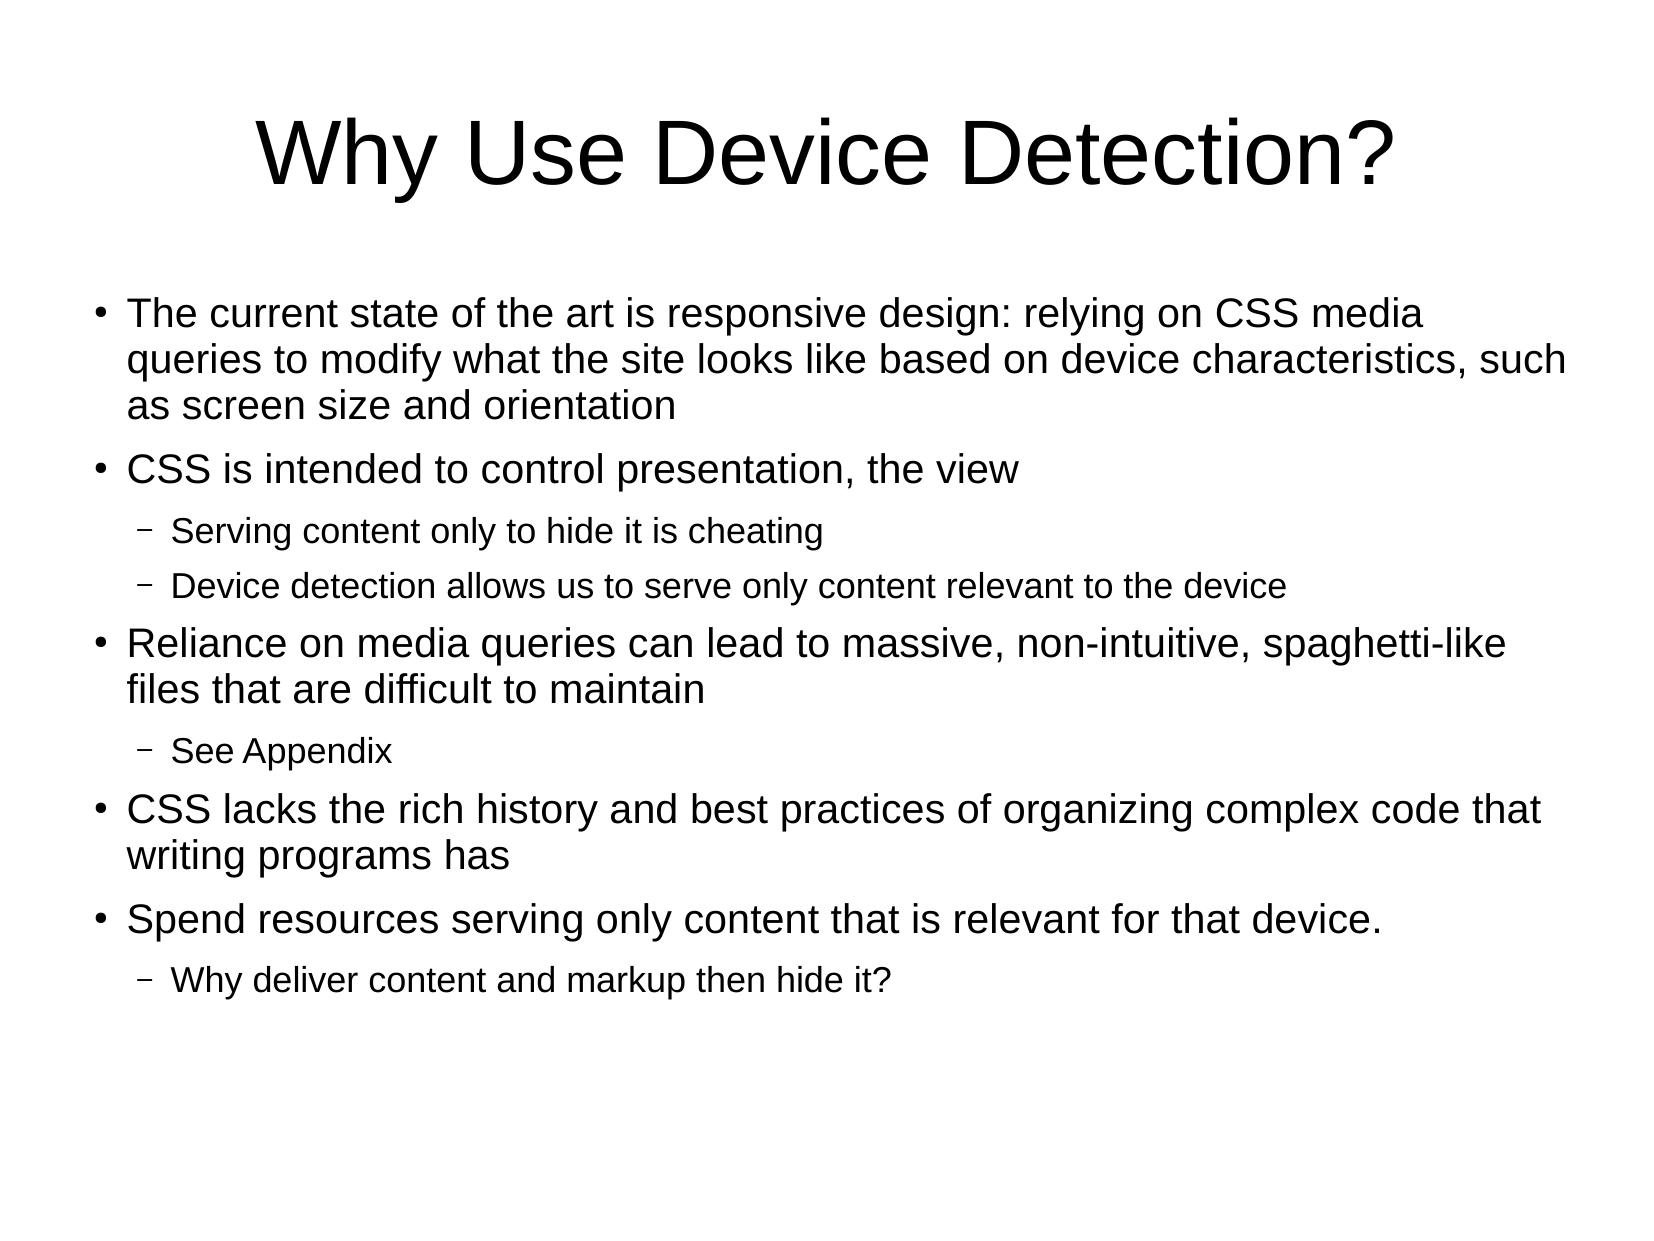

# Why Use Device Detection?
The current state of the art is responsive design: relying on CSS media queries to modify what the site looks like based on device characteristics, such as screen size and orientation
CSS is intended to control presentation, the view
Serving content only to hide it is cheating
Device detection allows us to serve only content relevant to the device
Reliance on media queries can lead to massive, non-intuitive, spaghetti-like files that are difficult to maintain
See Appendix
CSS lacks the rich history and best practices of organizing complex code that writing programs has
Spend resources serving only content that is relevant for that device.
Why deliver content and markup then hide it?